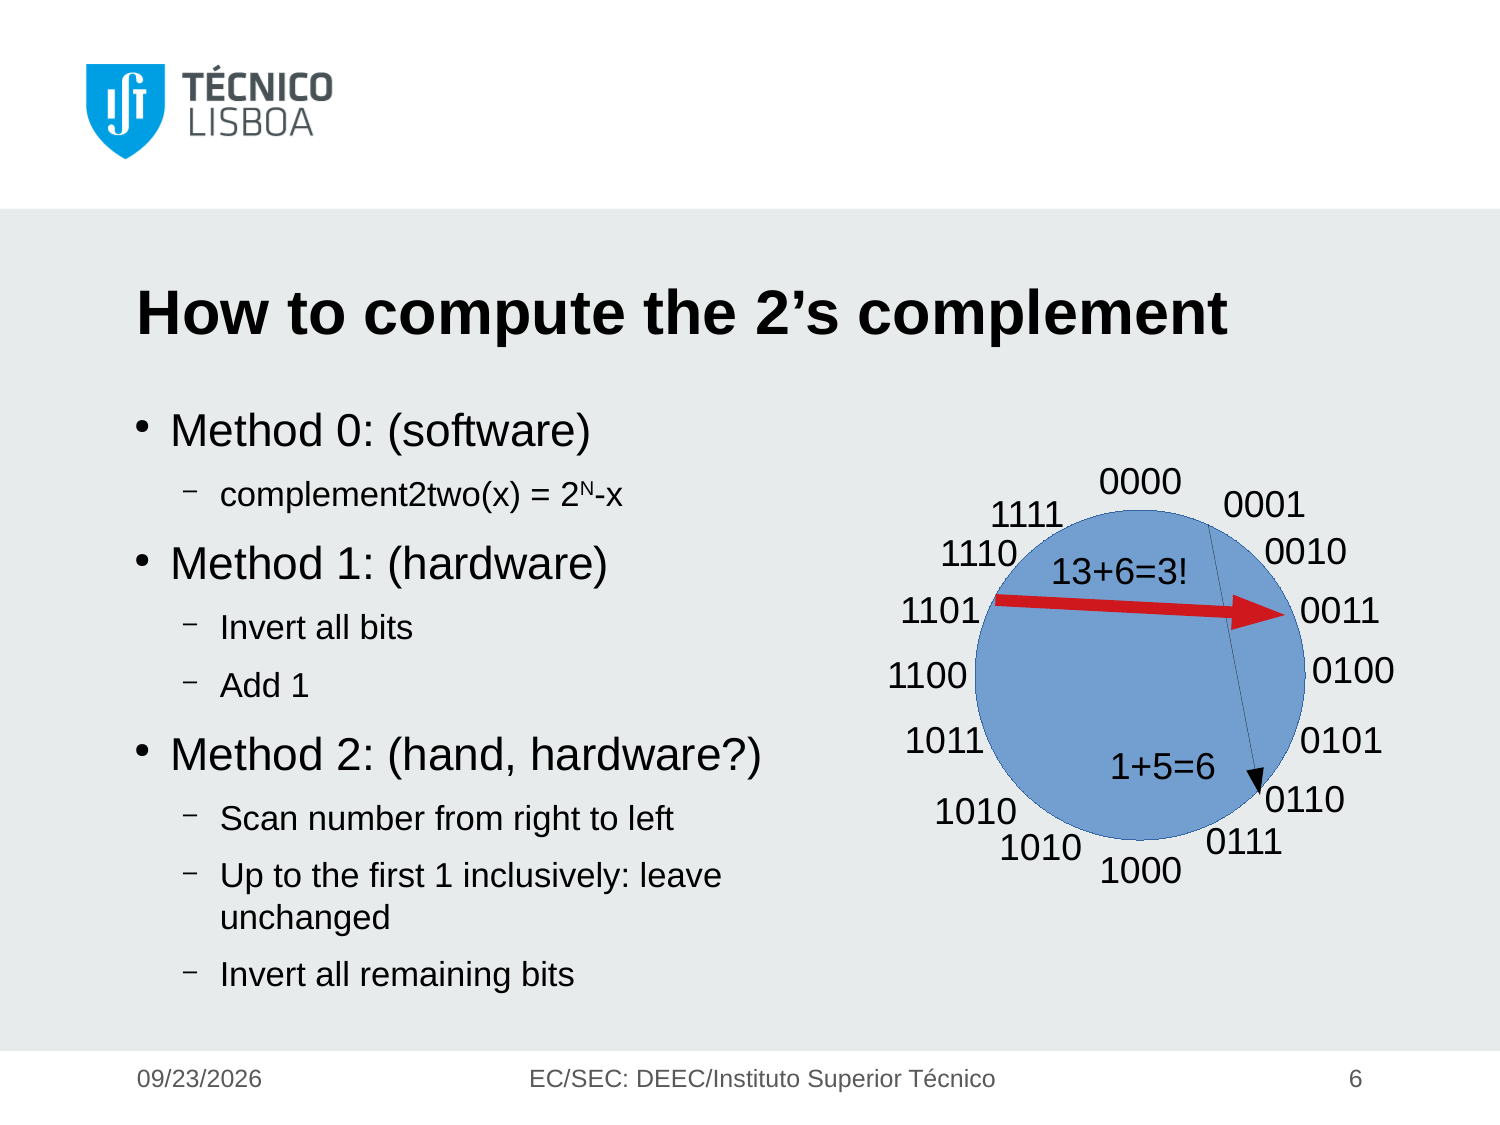

# How to compute the 2’s complement
Method 0: (software)
complement2two(x) = 2N-x
Method 1: (hardware)
Invert all bits
Add 1
Method 2: (hand, hardware?)
Scan number from right to left
Up to the first 1 inclusively: leave unchanged
Invert all remaining bits
0000
0001
1111
0010
1110
13+6=3!
1101
0011
0100
1100
1011
0101
1+5=6
0110
1010
0111
1010
1000
EC/SEC: DEEC/Instituto Superior Técnico